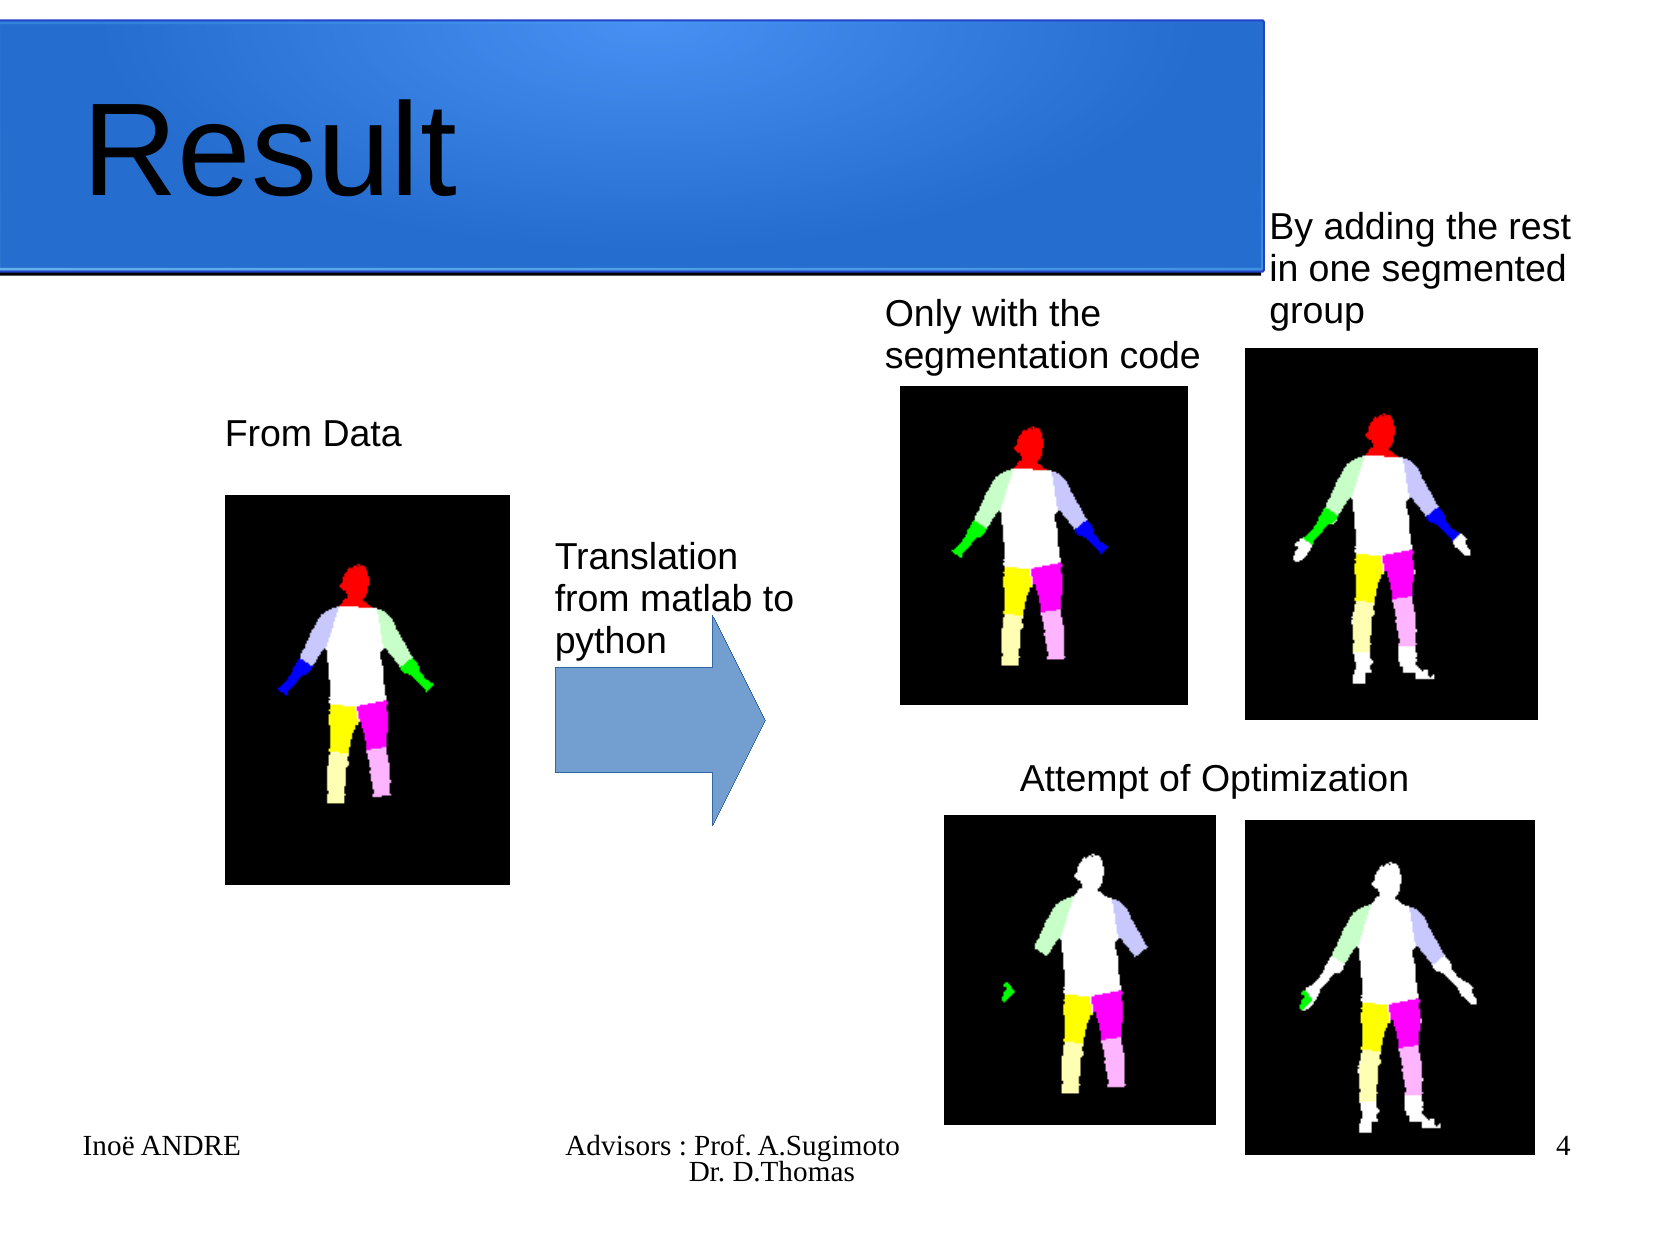

# Result
By adding the rest in one segmented group
Only with the segmentation code
From Data
Translation from matlab to python
Attempt of Optimization
Inoë ANDRE
Advisors : Prof. A.Sugimoto Dr. D.Thomas
4